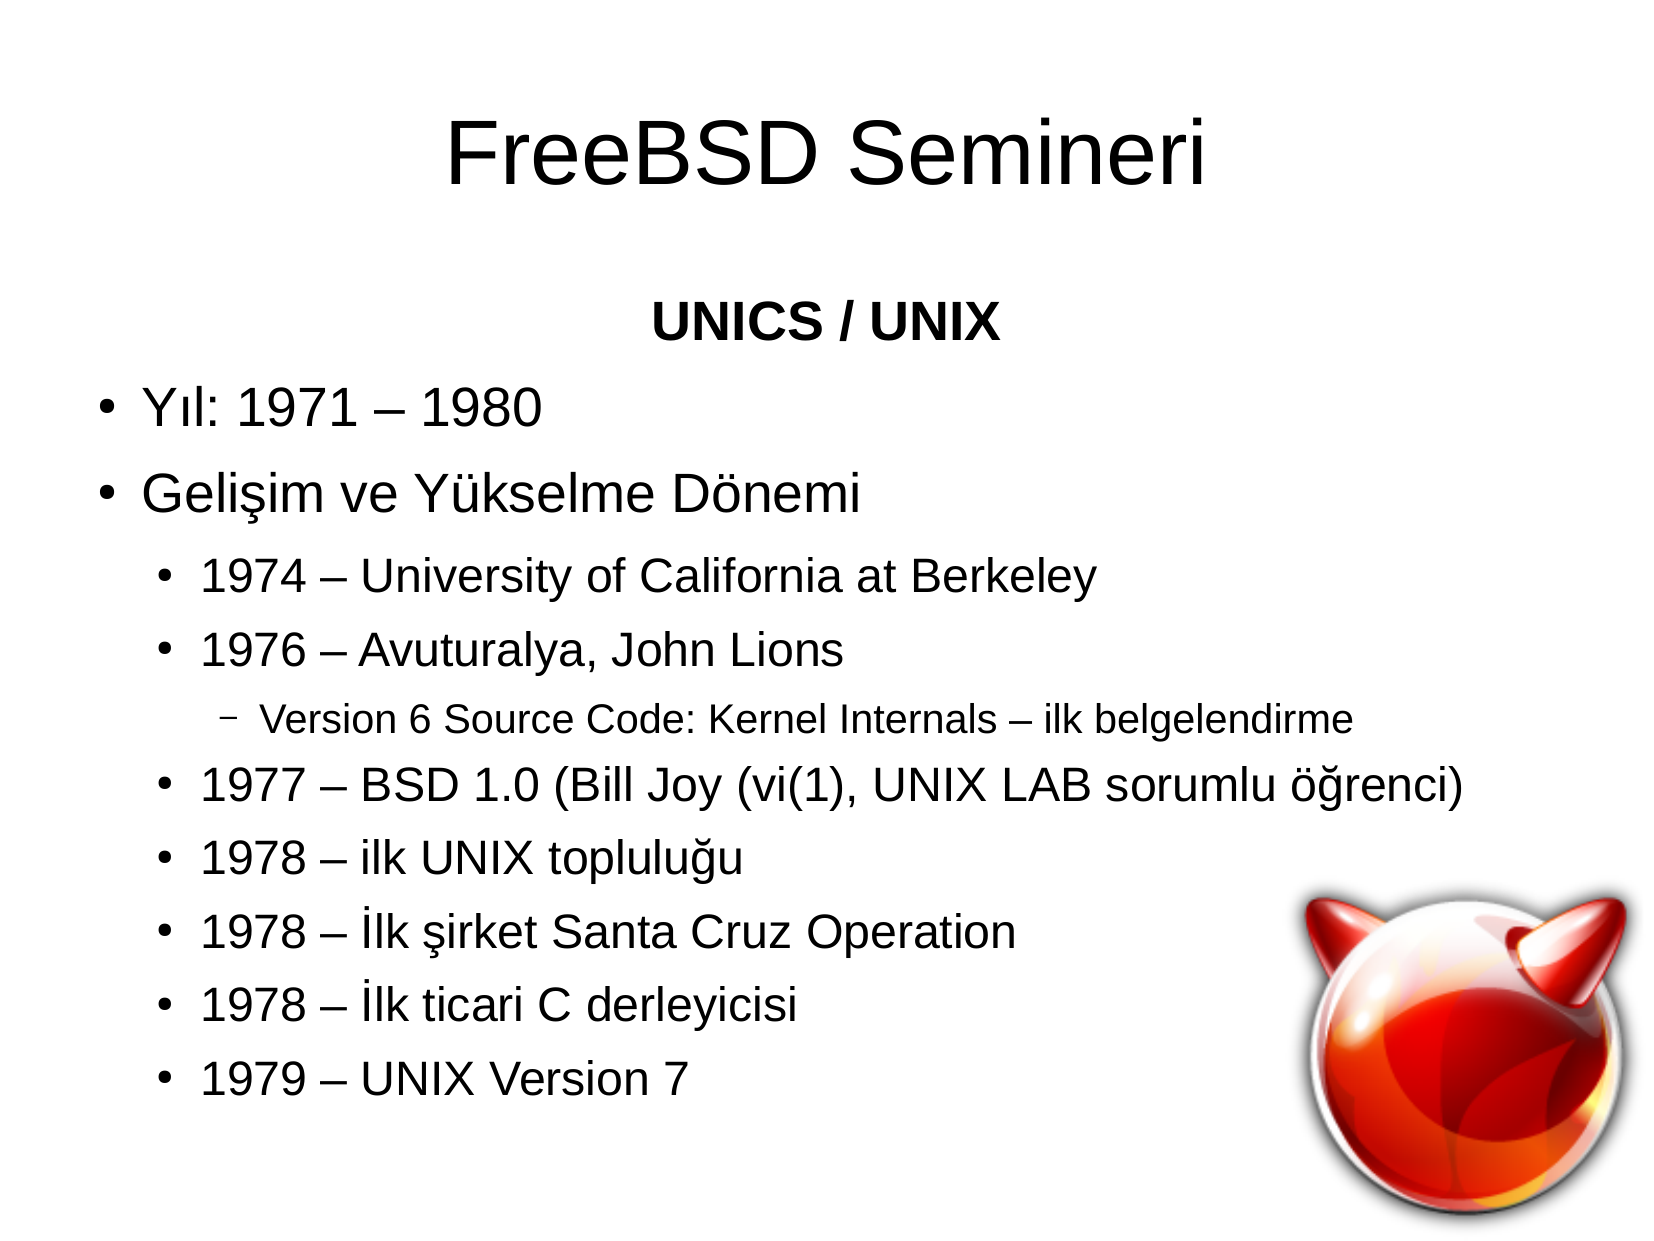

# FreeBSD Semineri
UNICS / UNIX
Yıl: 1971 – 1980
Gelişim ve Yükselme Dönemi
1974 – University of California at Berkeley
1976 – Avuturalya, John Lions
Version 6 Source Code: Kernel Internals – ilk belgelendirme
1977 – BSD 1.0 (Bill Joy (vi(1), UNIX LAB sorumlu öğrenci)
1978 – ilk UNIX topluluğu
1978 – İlk şirket Santa Cruz Operation
1978 – İlk ticari C derleyicisi
1979 – UNIX Version 7